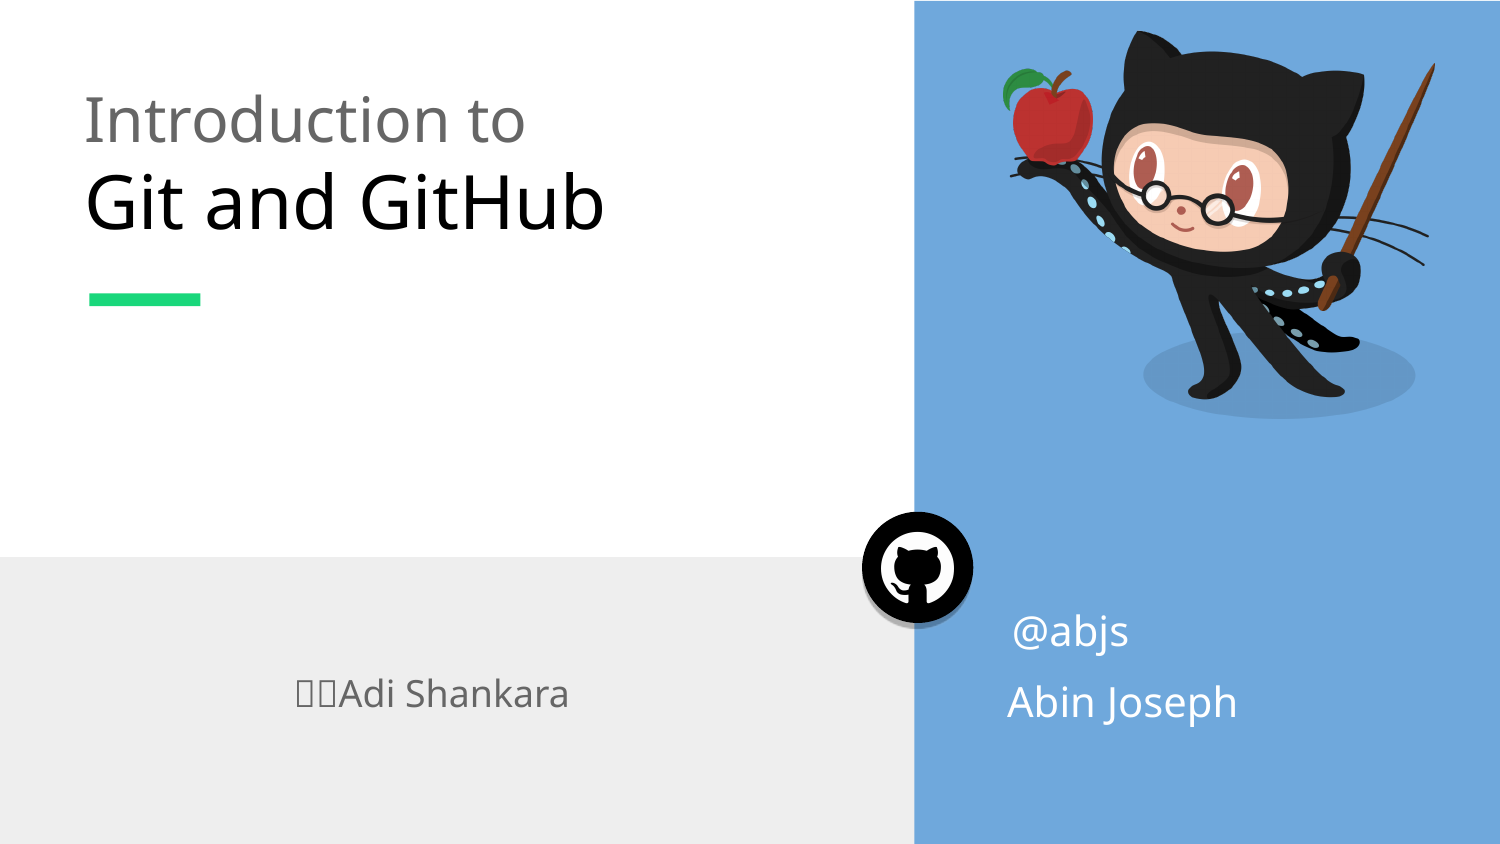

Introduction to
Git and GitHub
@abjs
Abin Joseph
👋👋Adi Shankara